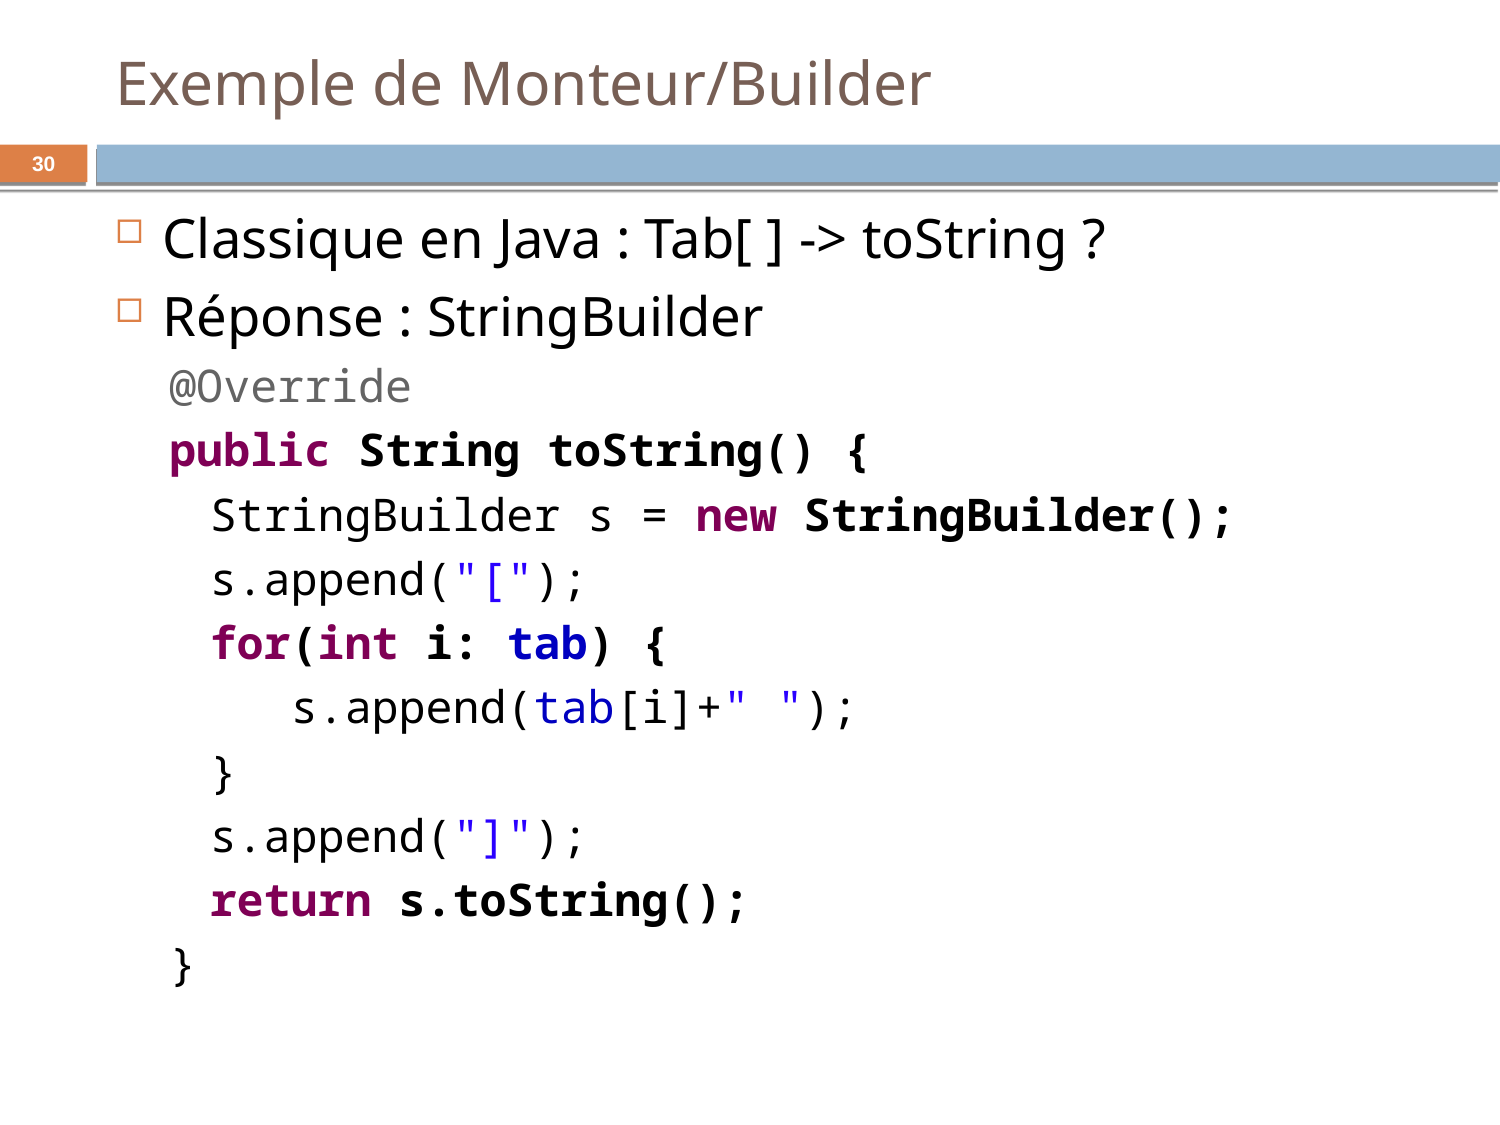

# Exemple de Monteur/Builder
Classique en Java : Tab[ ] -> toString ?
Réponse : StringBuilder
@Override
public String toString() {
	StringBuilder s = new StringBuilder();
	s.append("[");
	for(int i: tab) {
				 s.append(tab[i]+" ");
	}
	s.append("]");
	return s.toString();
}